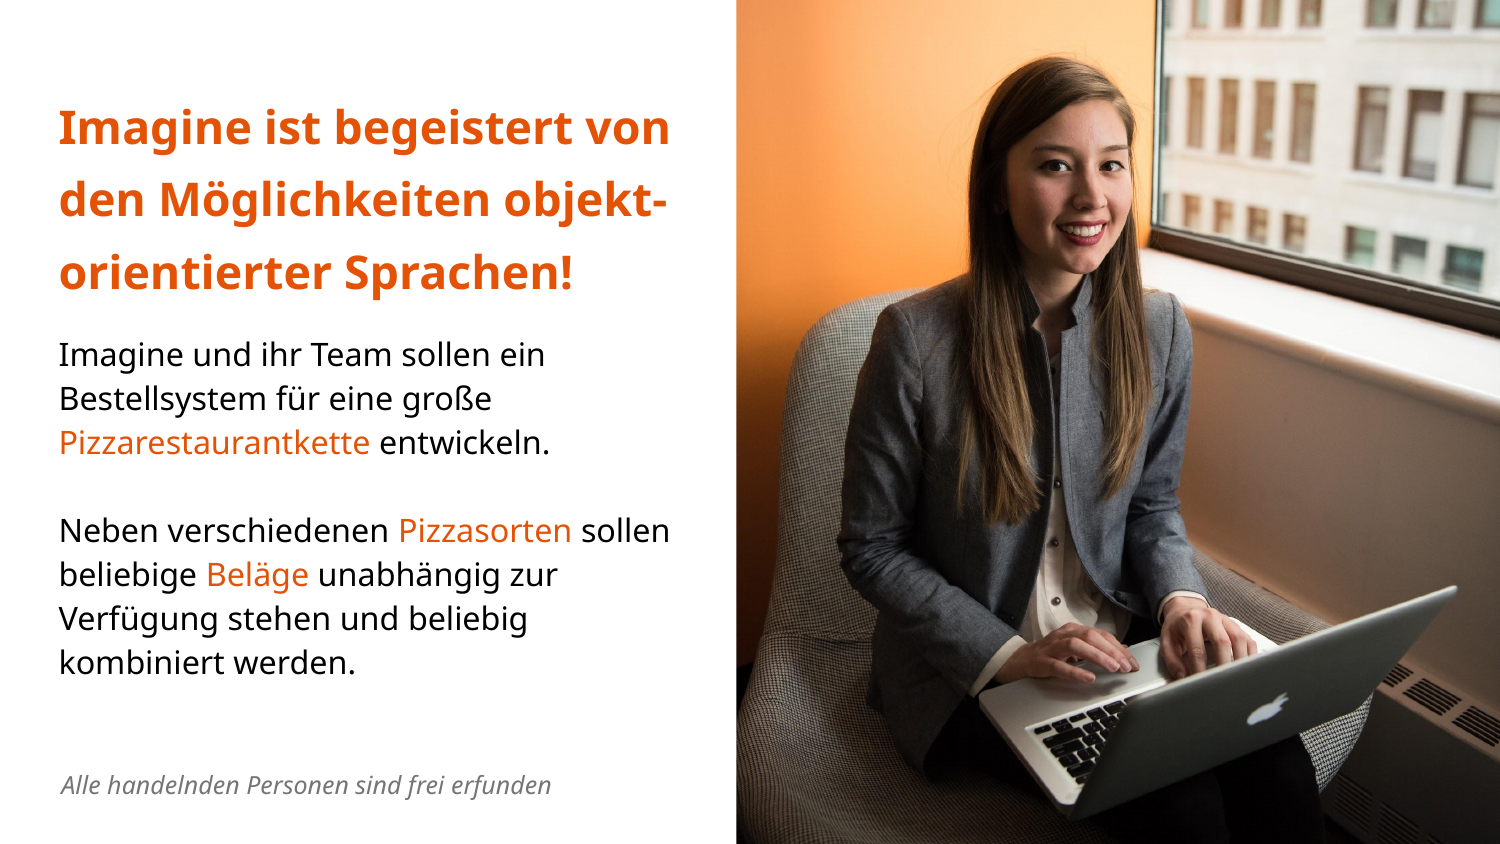

# Imagine ist begeistert von den Möglichkeiten objekt- orientierter Sprachen!
Imagine und ihr Team sollen ein Bestellsystem für eine große Pizzarestaurantkette entwickeln.
Neben verschiedenen Pizzasorten sollen beliebige Beläge unabhängig zur Verfügung stehen und beliebig kombiniert werden.
Alle handelnden Personen sind frei erfunden